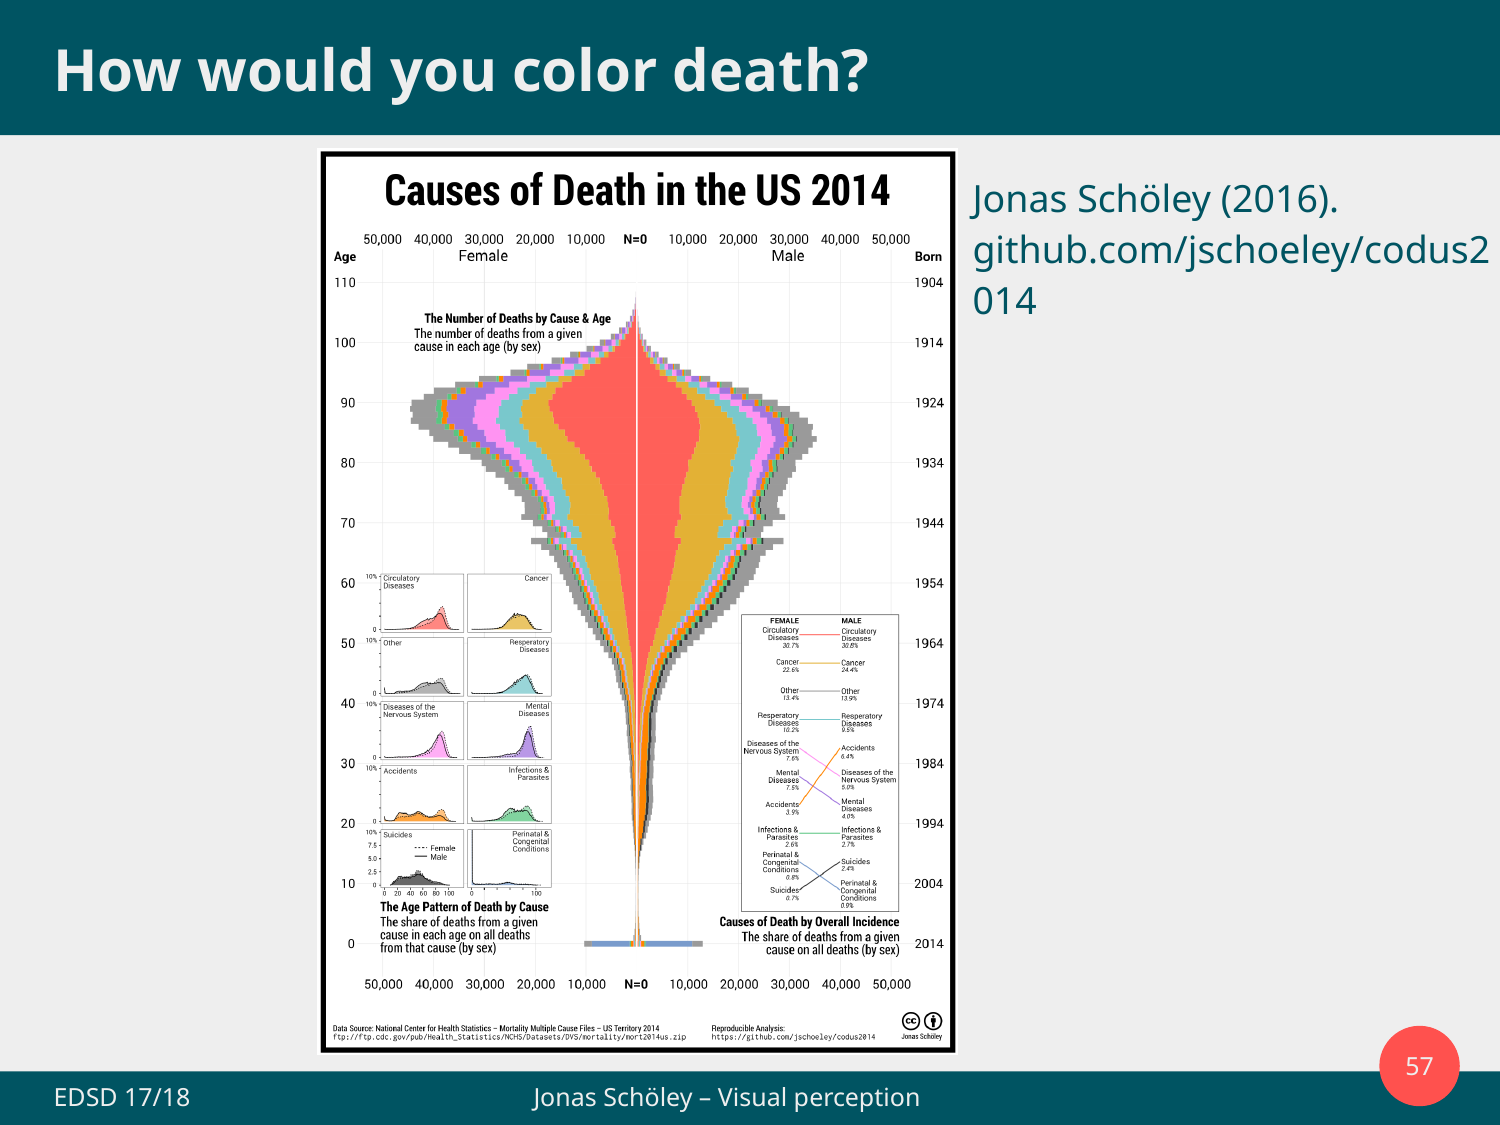

# How would you color death?
Jonas Schöley (2016). github.com/jschoeley/codus2014
57
EDSD 17/18
Jonas Schöley – Visual perception